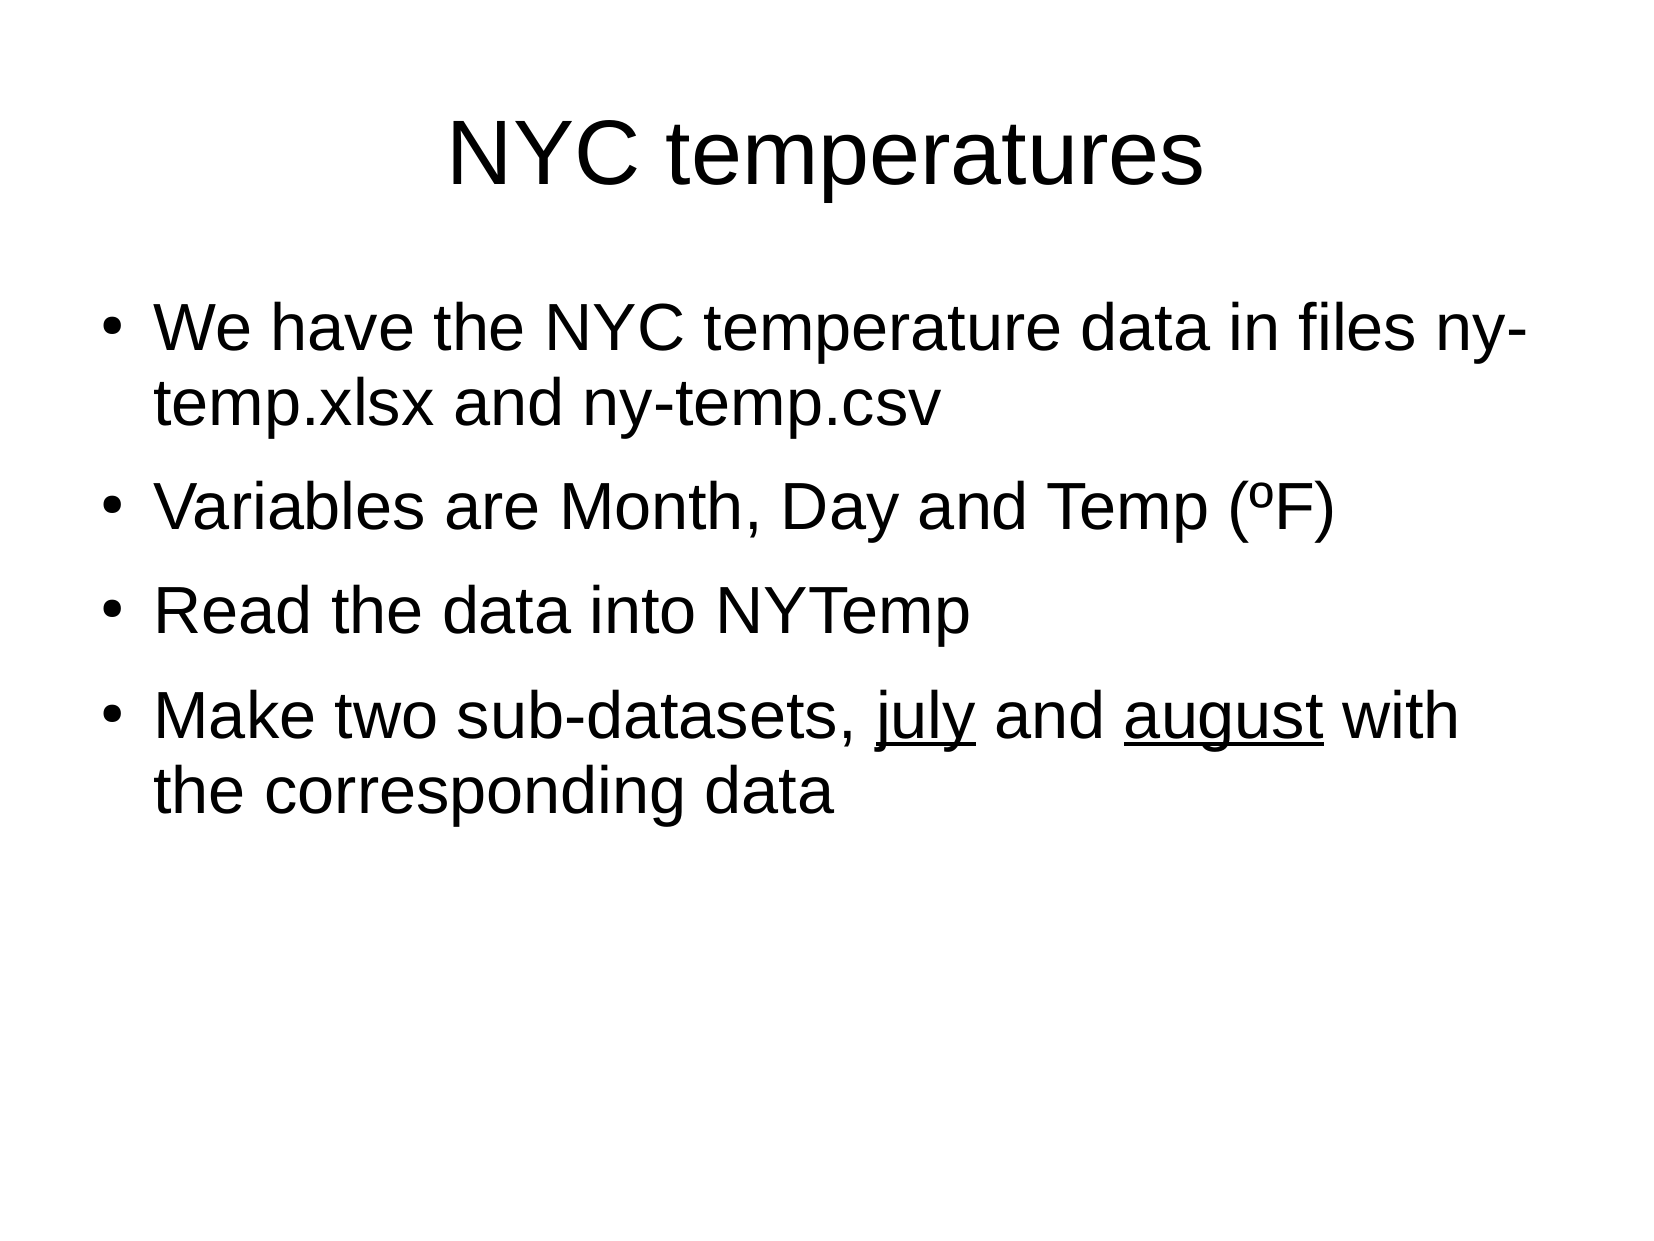

# NYC temperatures
We have the NYC temperature data in files ny-temp.xlsx and ny-temp.csv
Variables are Month, Day and Temp (ºF)
Read the data into NYTemp
Make two sub-datasets, july and august with the corresponding data